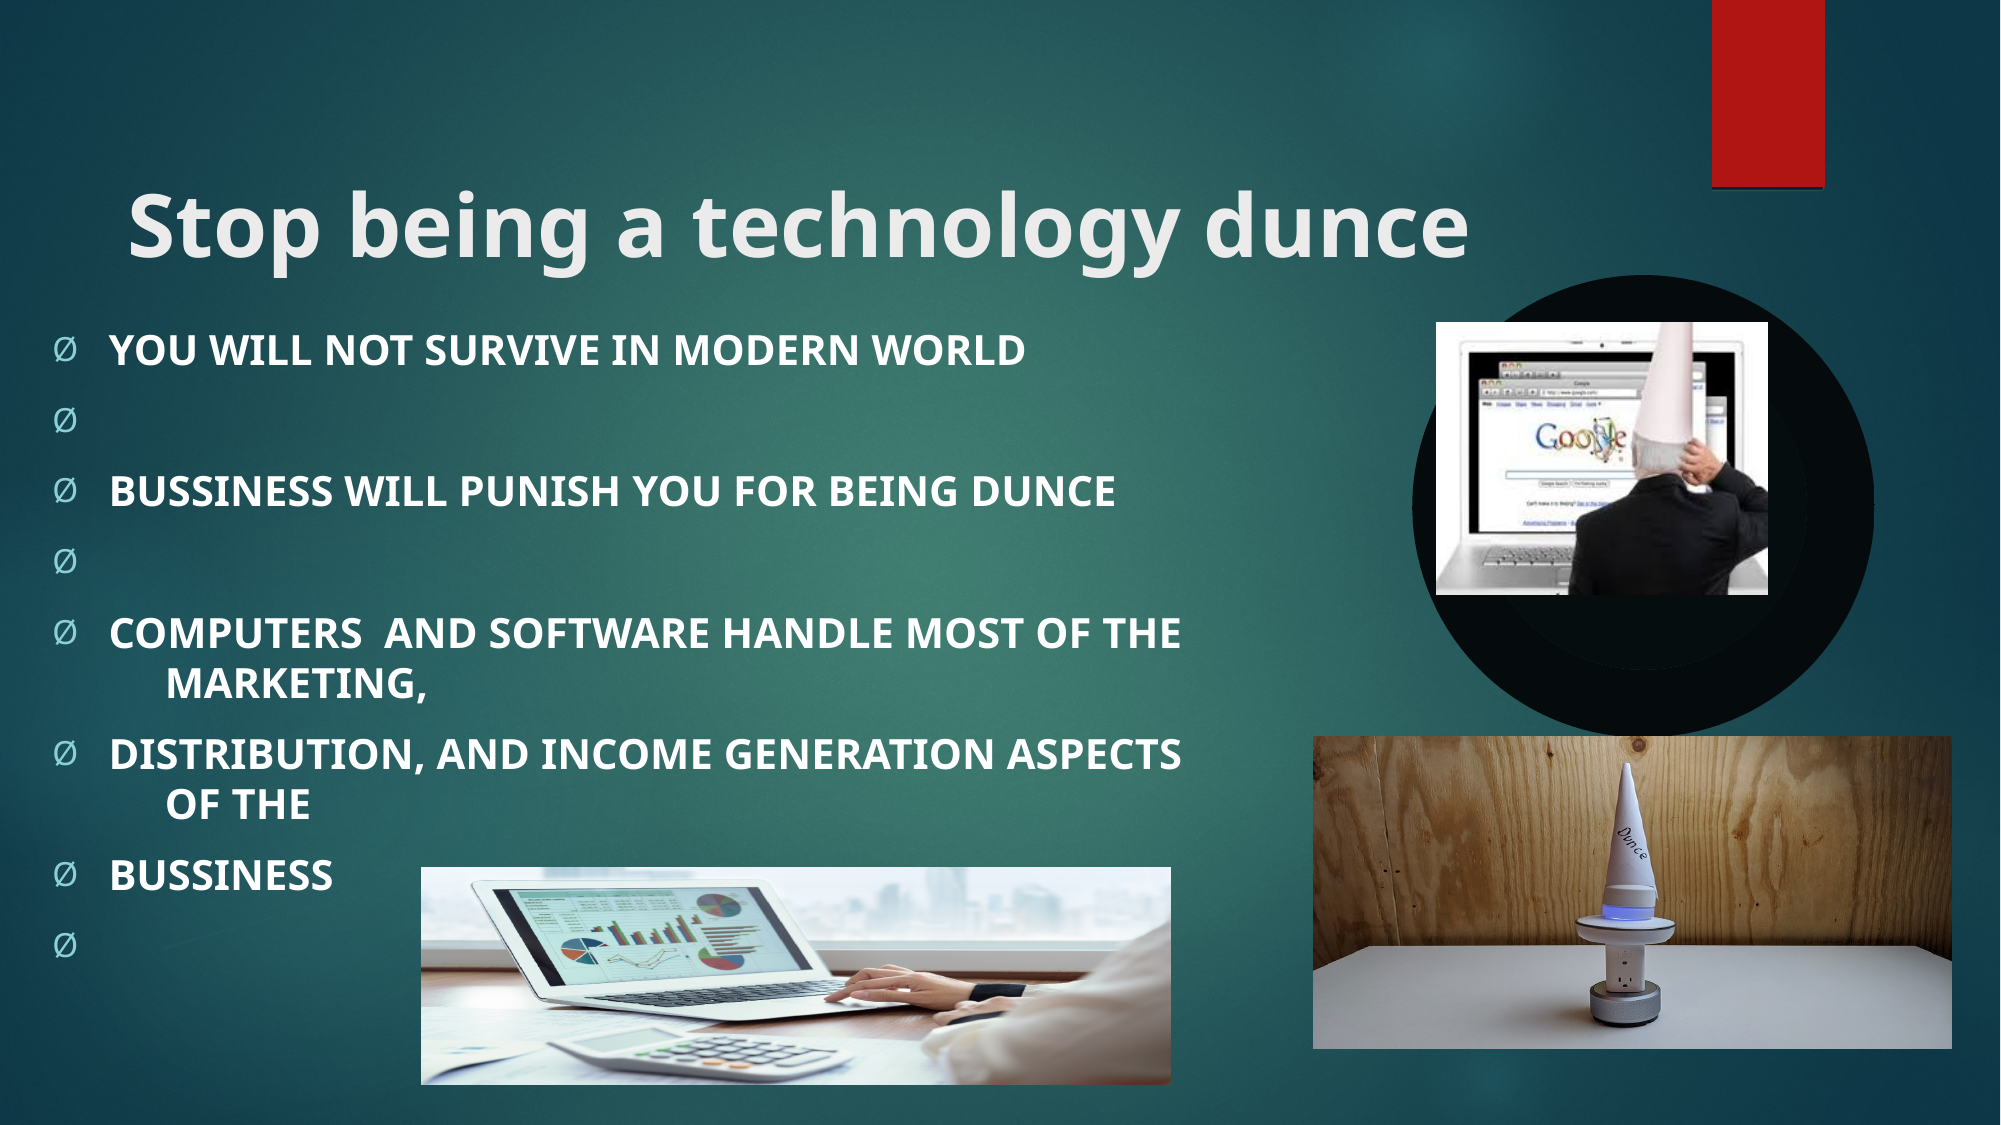

# Stop being a technology dunce
YOU WILL NOT SURVIVE IN MODERN WORLD
BUSSINESS WILL PUNISH YOU FOR BEING DUNCE
COMPUTERS AND SOFTWARE HANDLE MOST OF THE MARKETING,
DISTRIBUTION, AND INCOME GENERATION ASPECTS OF THE
BUSSINESS